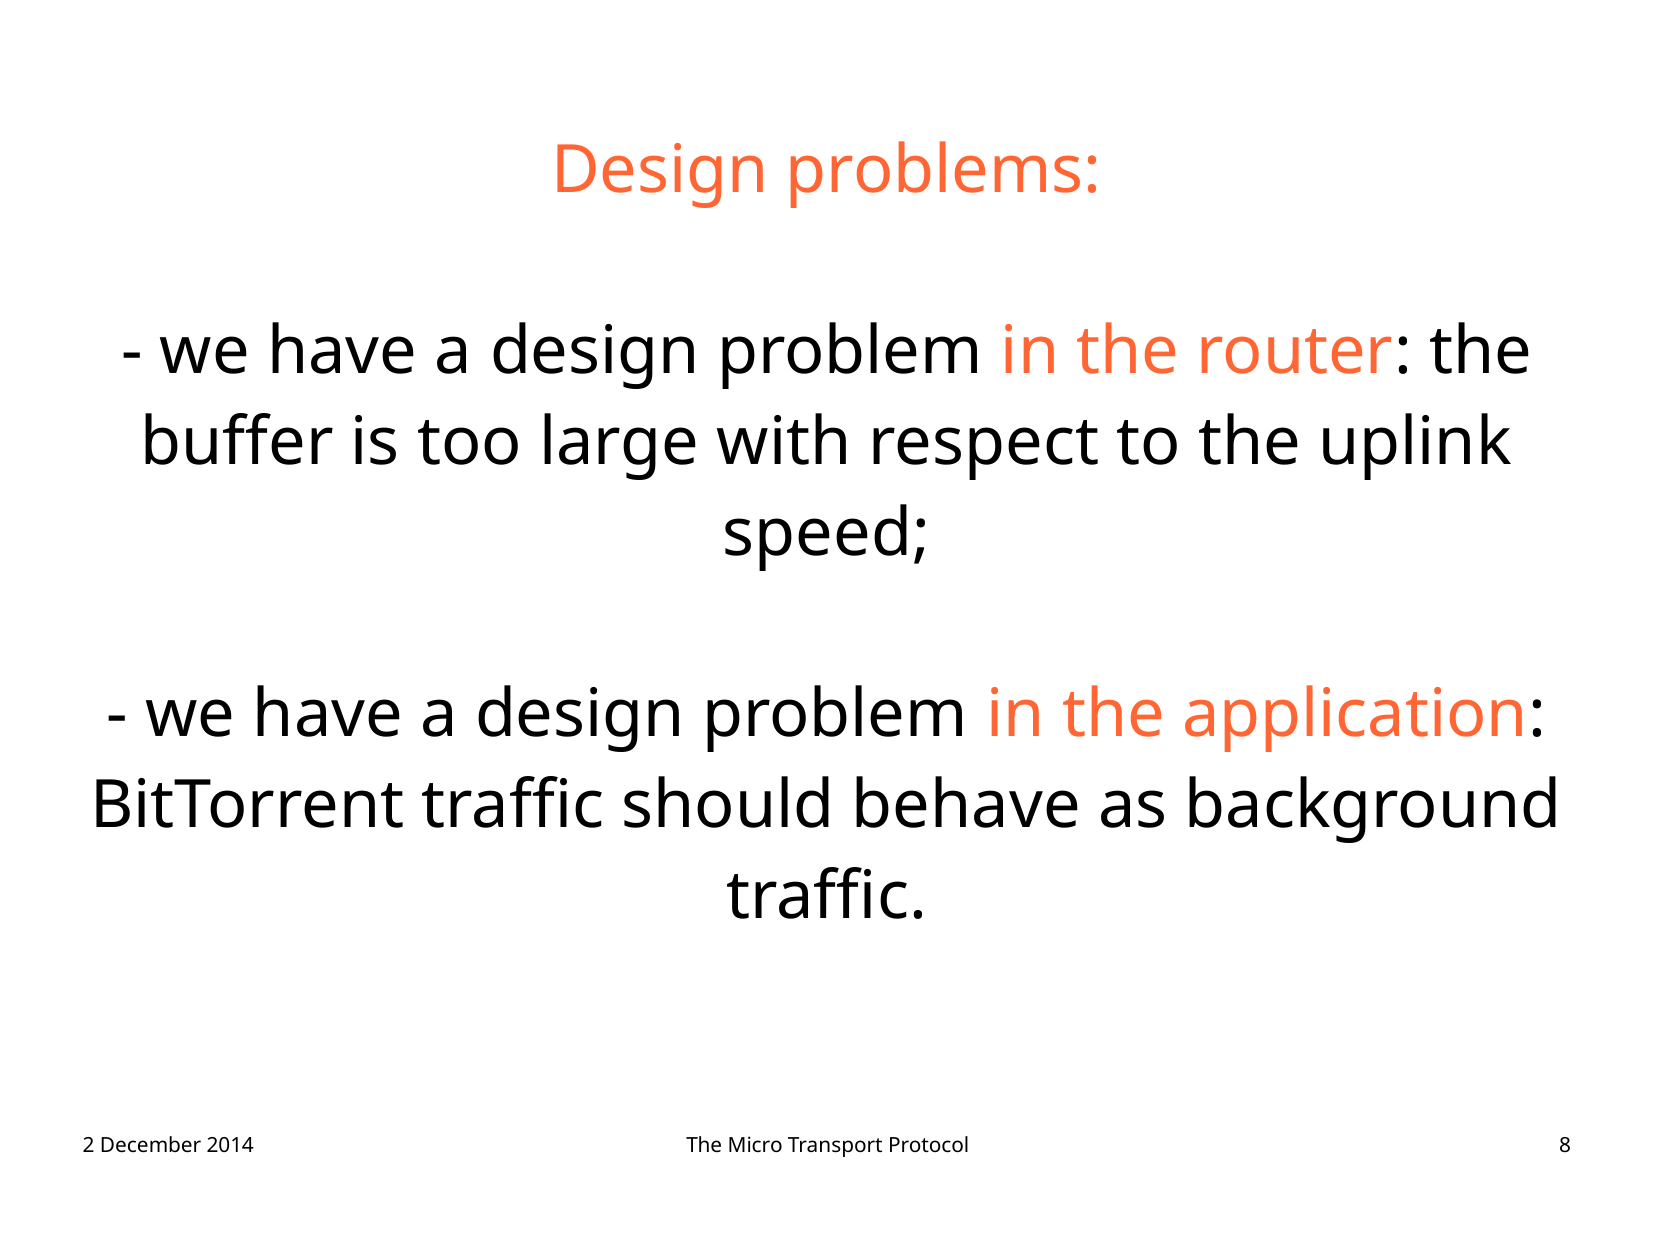

# Design problems:
- we have a design problem in the router: the buffer is too large with respect to the uplink speed;
- we have a design problem in the application: BitTorrent traffic should behave as background traffic.
2 December 2014
The Micro Transport Protocol
8